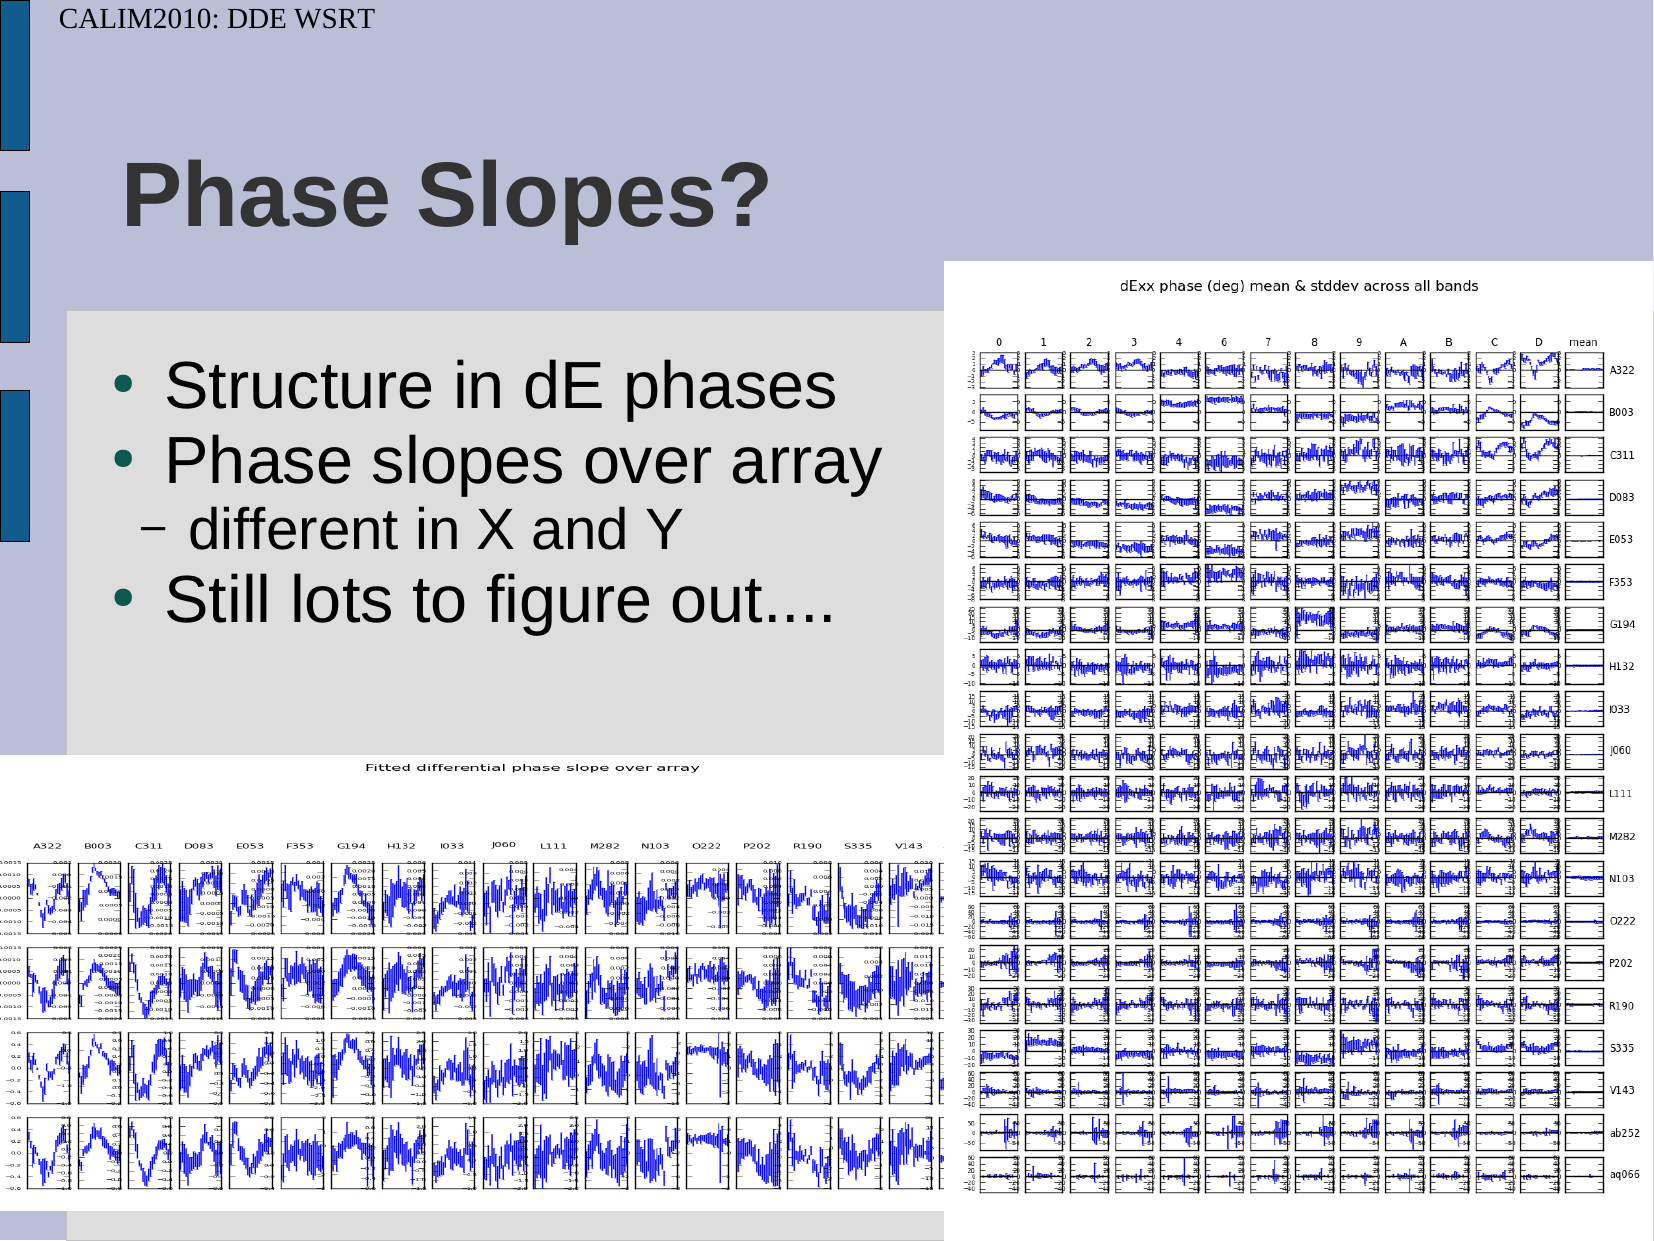

CALIM2010: DDE WSRT
# Phase Slopes?
Structure in dE phases
Phase slopes over array
different in X and Y
Still lots to figure out....